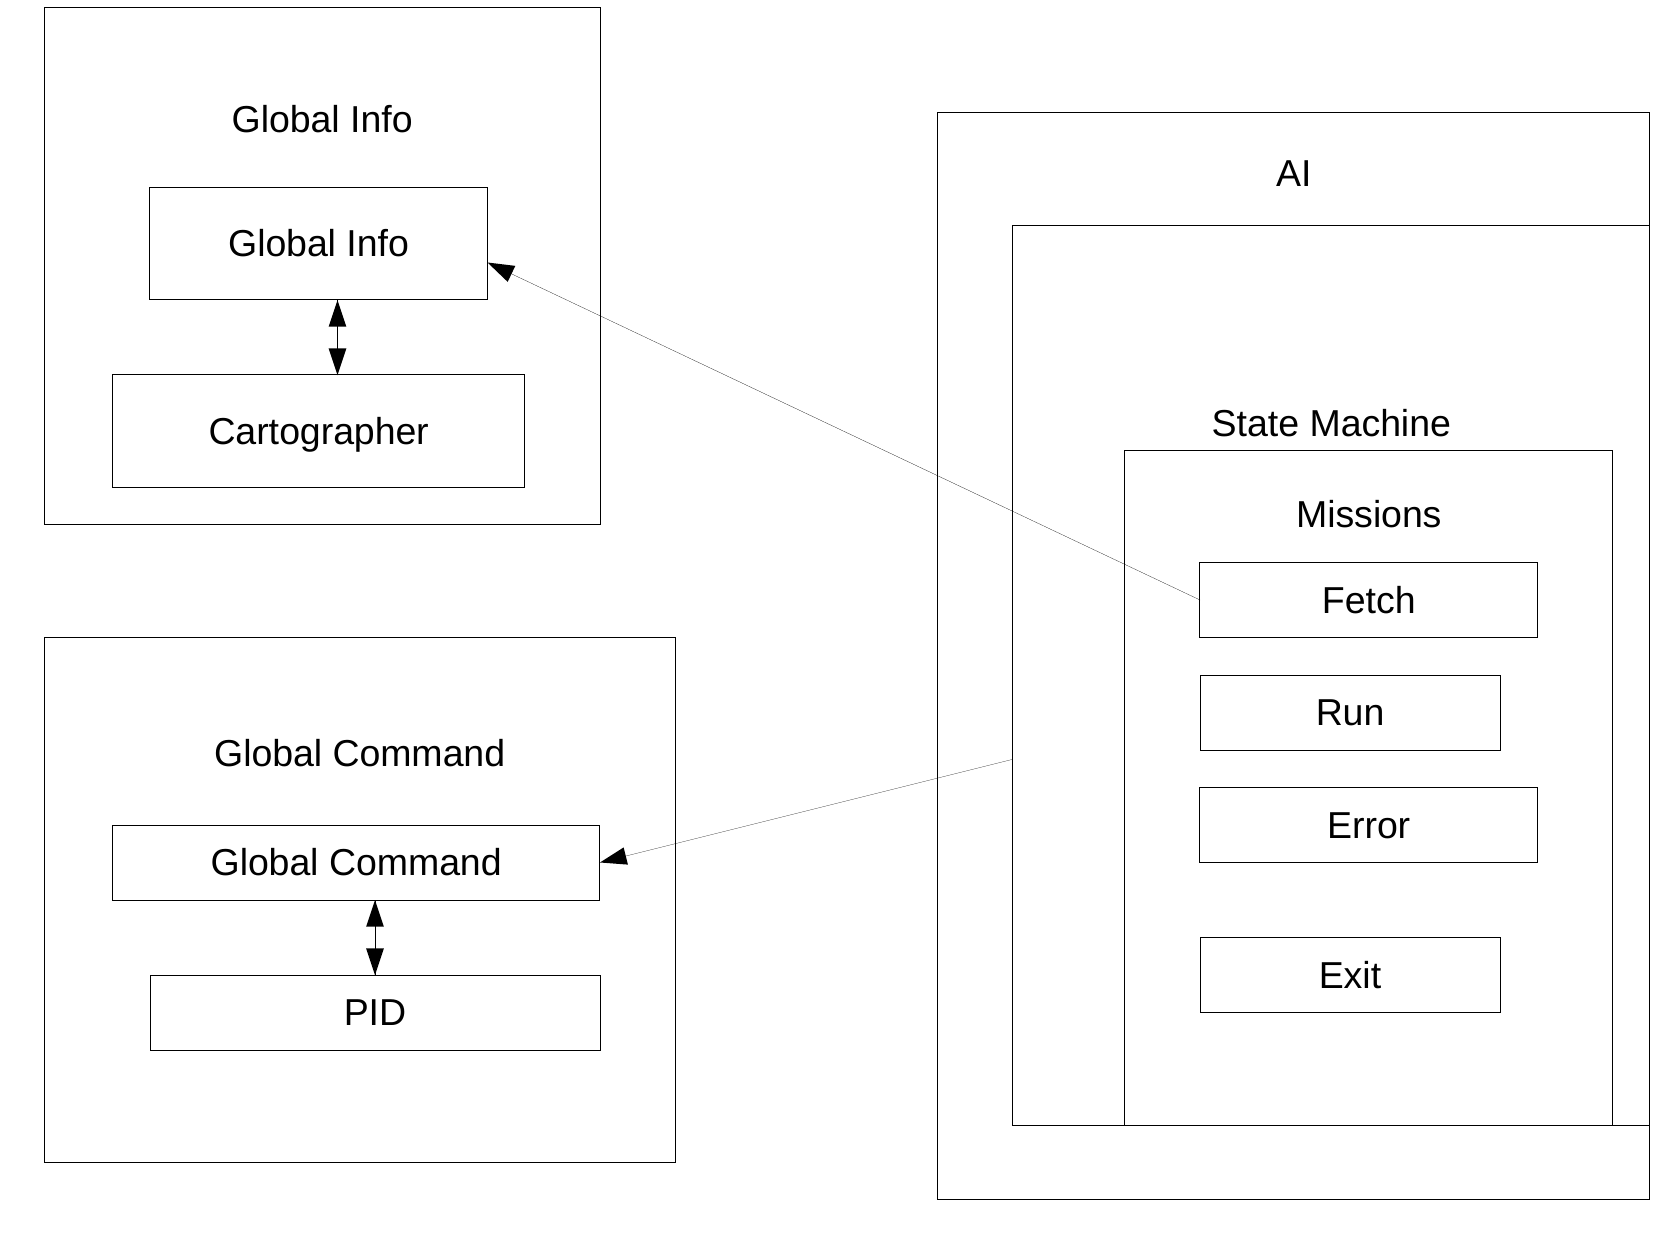

Global Info
AI
Global Info
State Machine
Cartographer
Missions
Fetch
Global Command
Run
Error
Global Command
Exit
PID